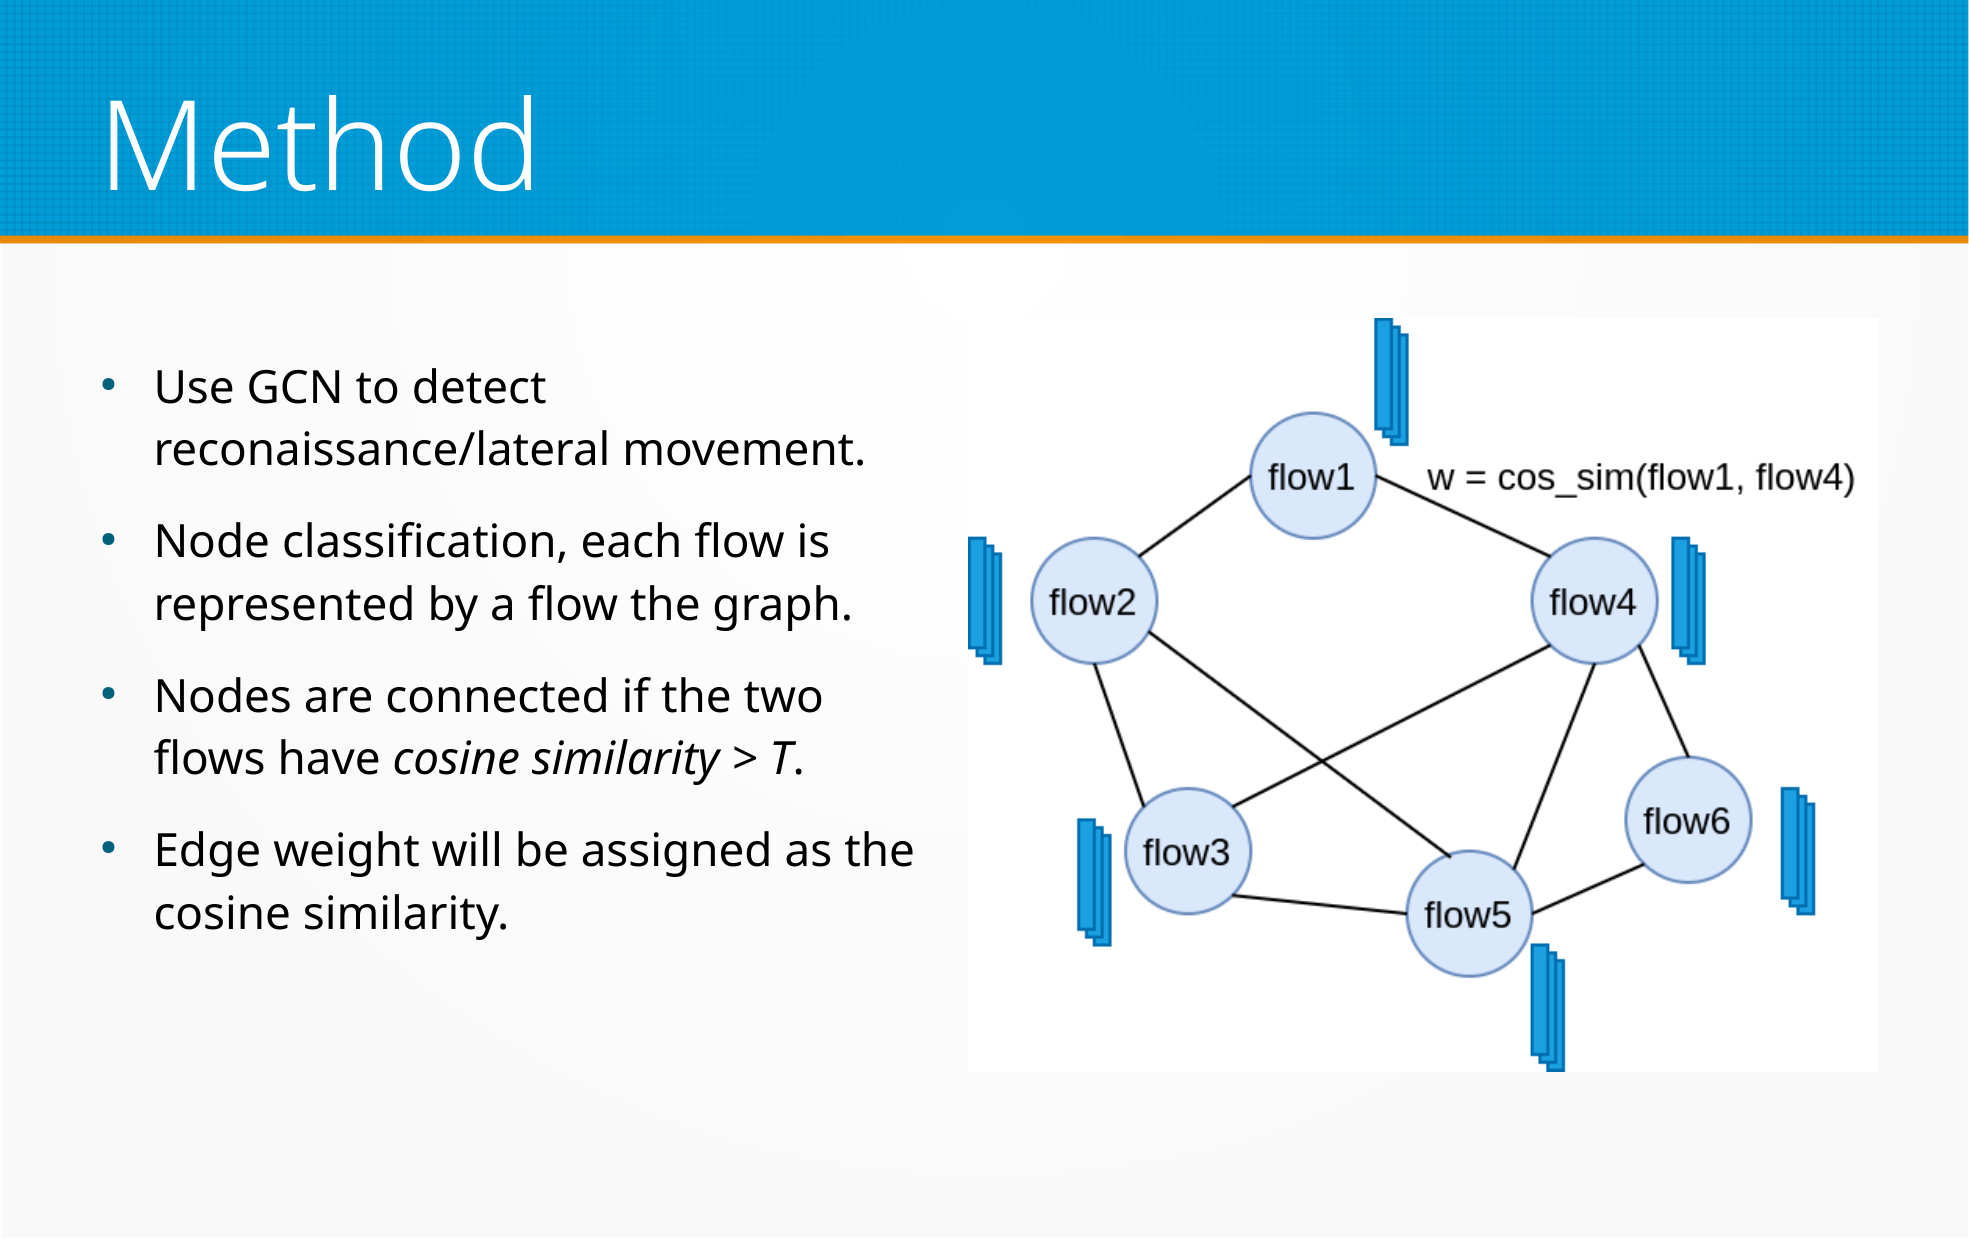

# Method
Use GCN to detect reconaissance/lateral movement.
Node classification, each flow is represented by a flow the graph.
Nodes are connected if the two flows have cosine similarity > T.
Edge weight will be assigned as the cosine similarity.